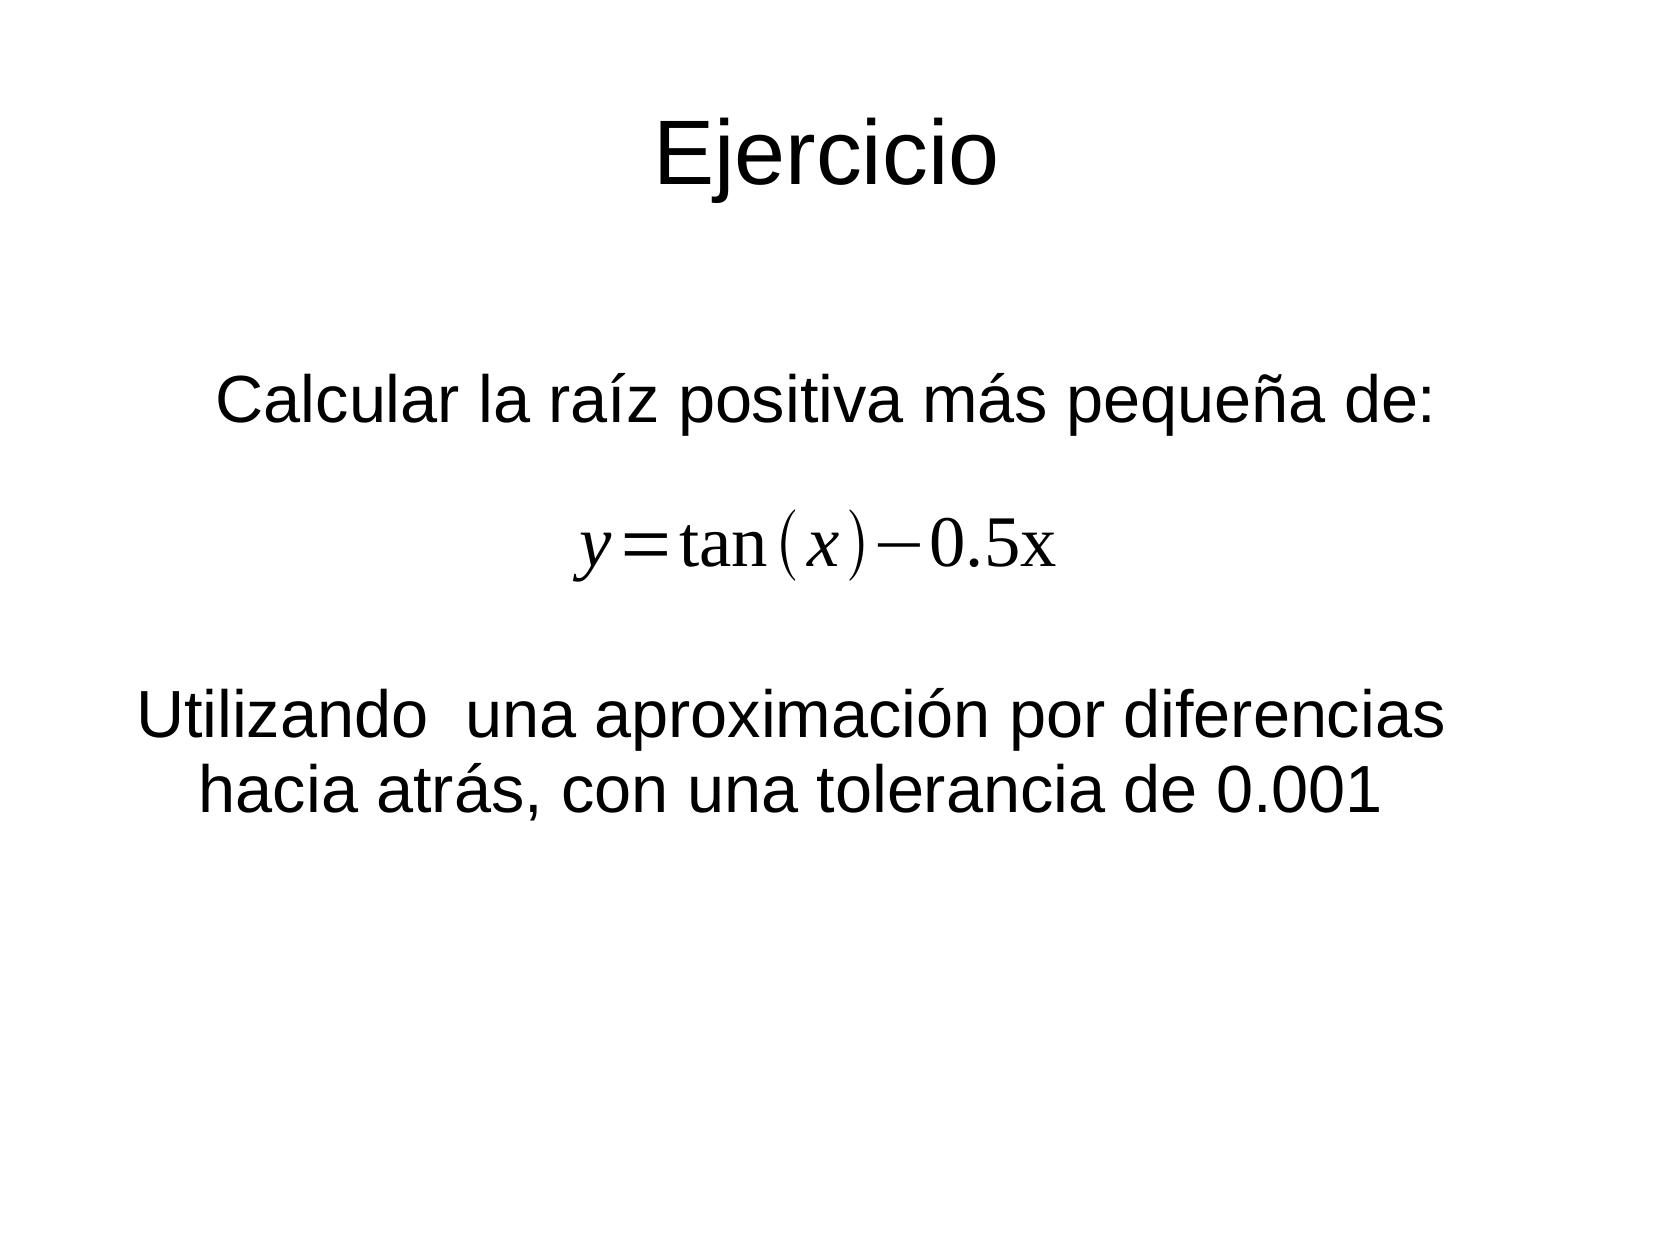

# Ejercicio
Calcular la raíz positiva más pequeña de:
Utilizando una aproximación por diferencias hacia atrás, con una tolerancia de 0.001